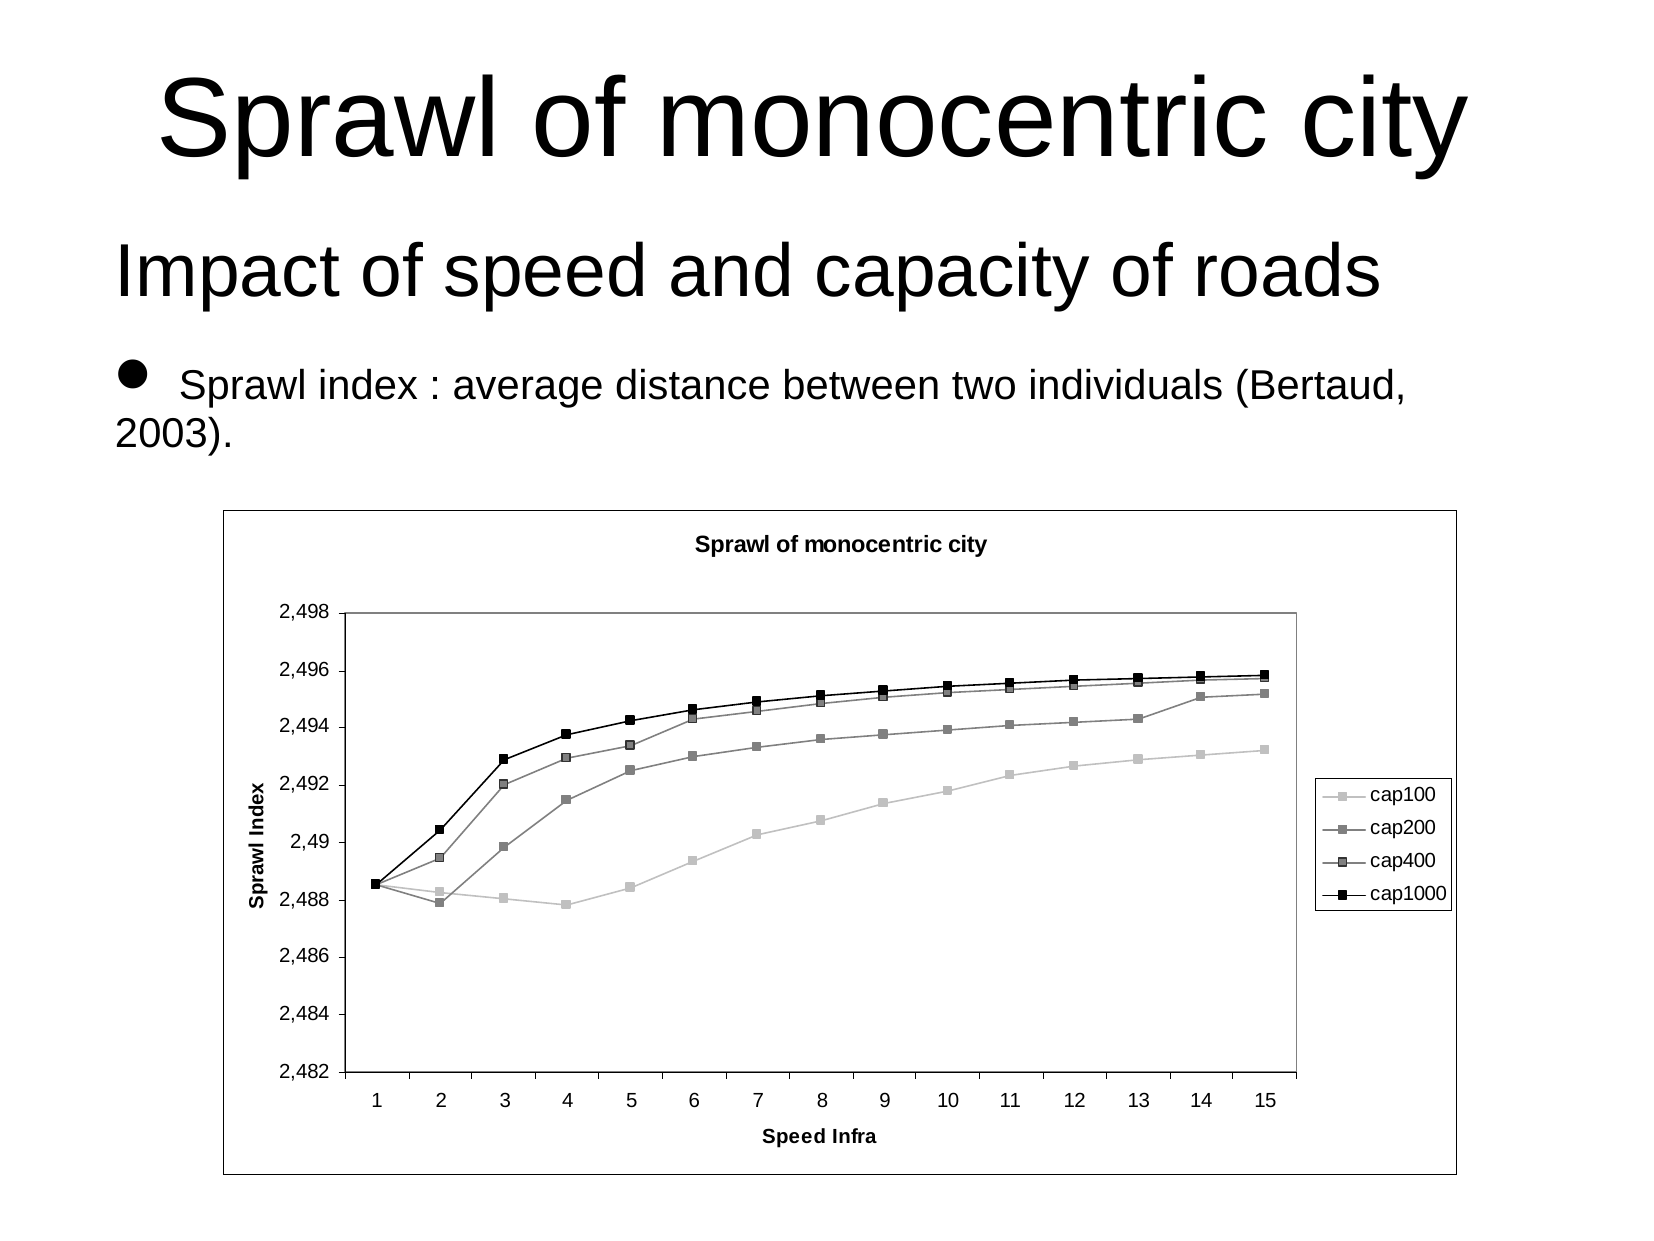

Sprawl of monocentric city
Impact of speed and capacity of roads
 Sprawl index : average distance between two individuals (Bertaud, 2003).
15